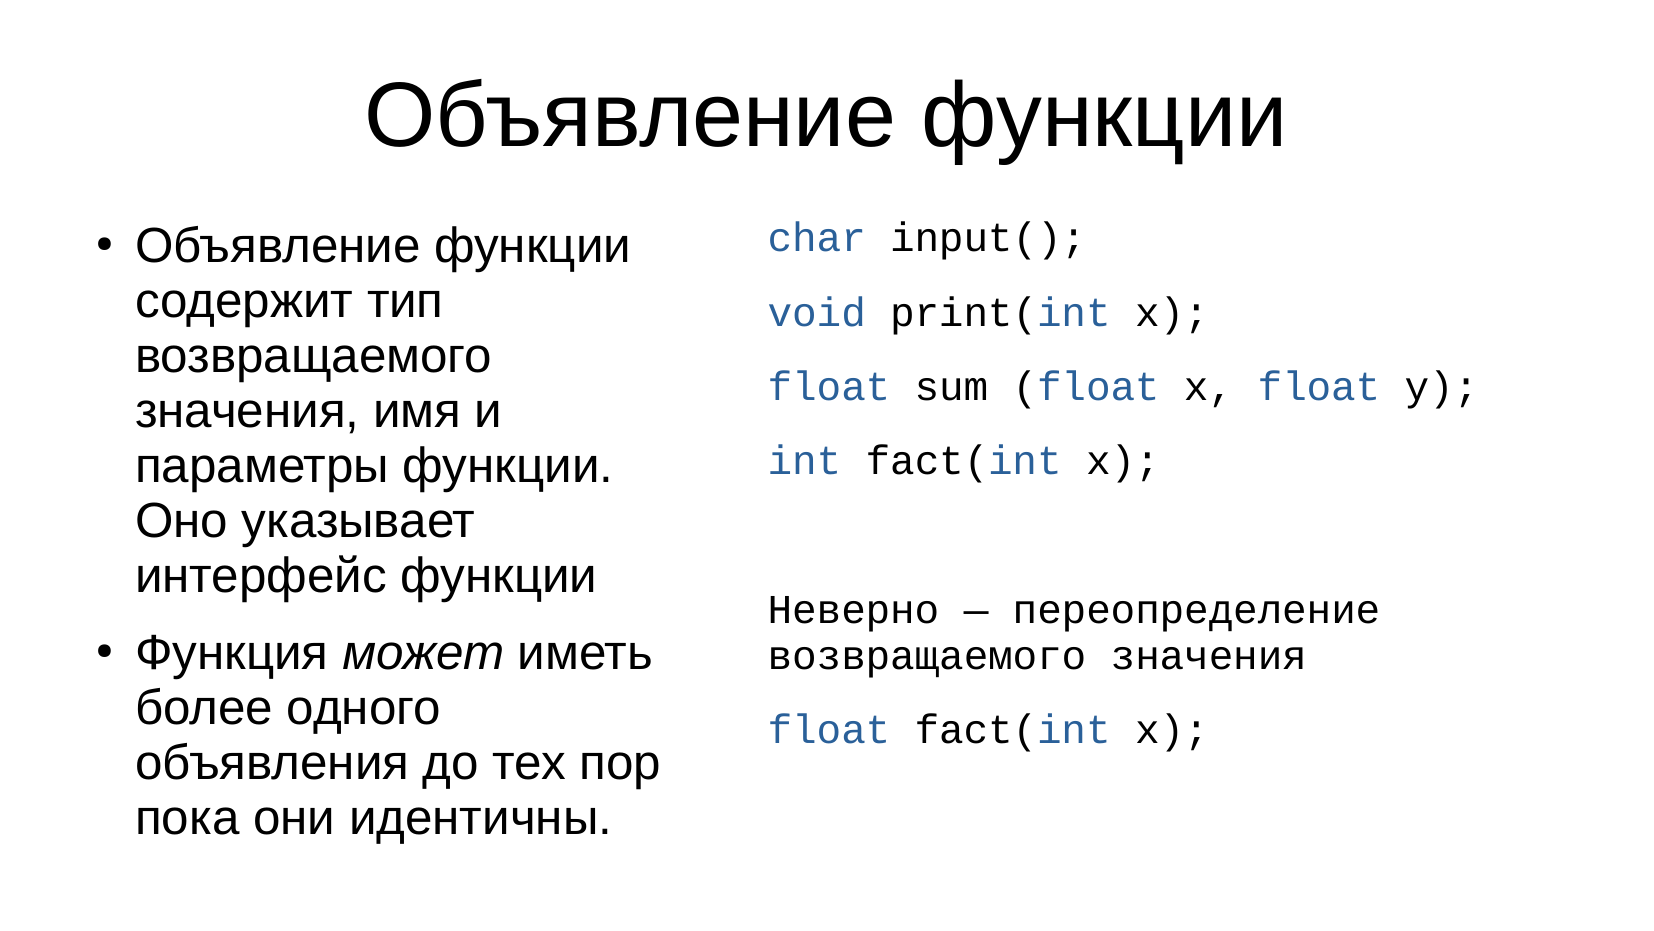

# Объявление функции
Объявление функции содержит тип возвращаемого значения, имя и параметры функции. Оно указывает интерфейс функции
Функция может иметь более одного объявления до тех пор пока они идентичны.
char input();
void print(int x);
float sum (float x, float y);
int fact(int x);
Неверно — переопределение возвращаемого значения
float fact(int x);